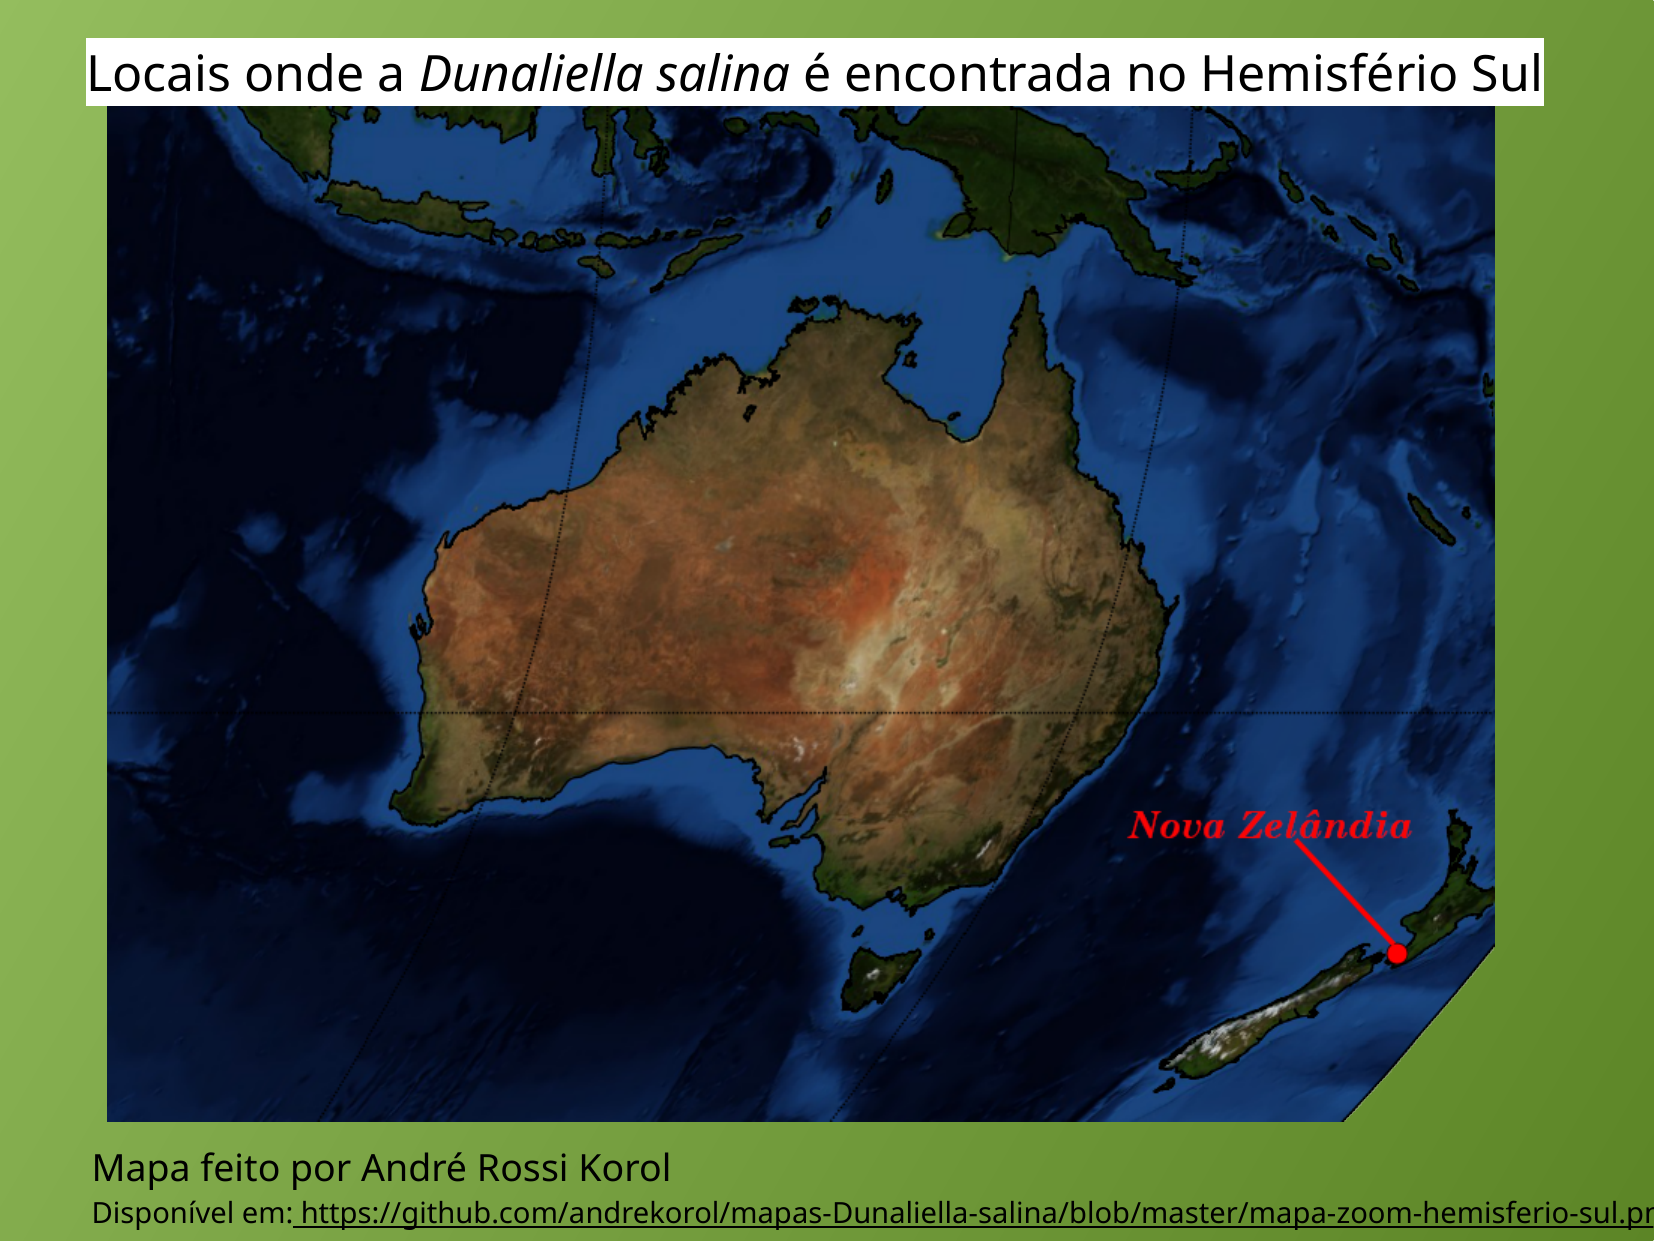

# Locais onde a Dunaliella salina é encontrada no Hemisfério Sul
Mapa feito por André Rossi Korol
Disponível em: https://github.com/andrekorol/mapas-Dunaliella-salina/blob/master/mapa-zoom-hemisferio-sul.png